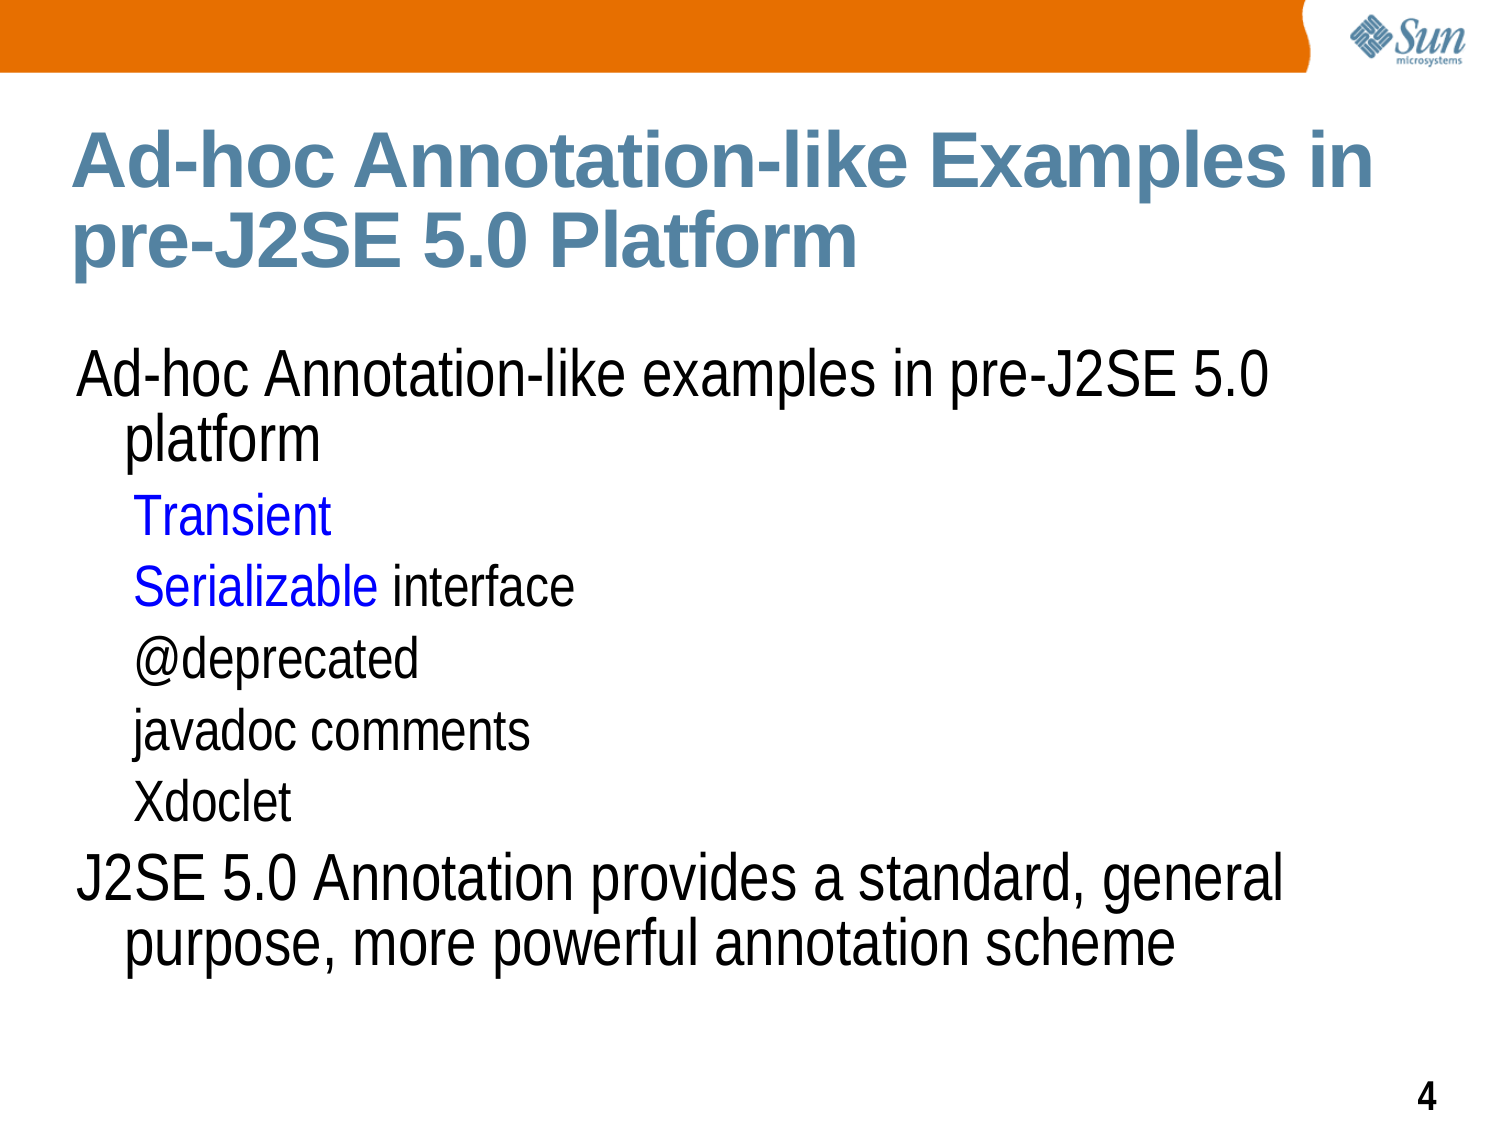

# Ad-hoc Annotation-like Examples in pre-J2SE 5.0 Platform
Ad-hoc Annotation-like examples in pre-J2SE 5.0 platform
Transient
Serializable interface
@deprecated
javadoc comments
Xdoclet
J2SE 5.0 Annotation provides a standard, general purpose, more powerful annotation scheme